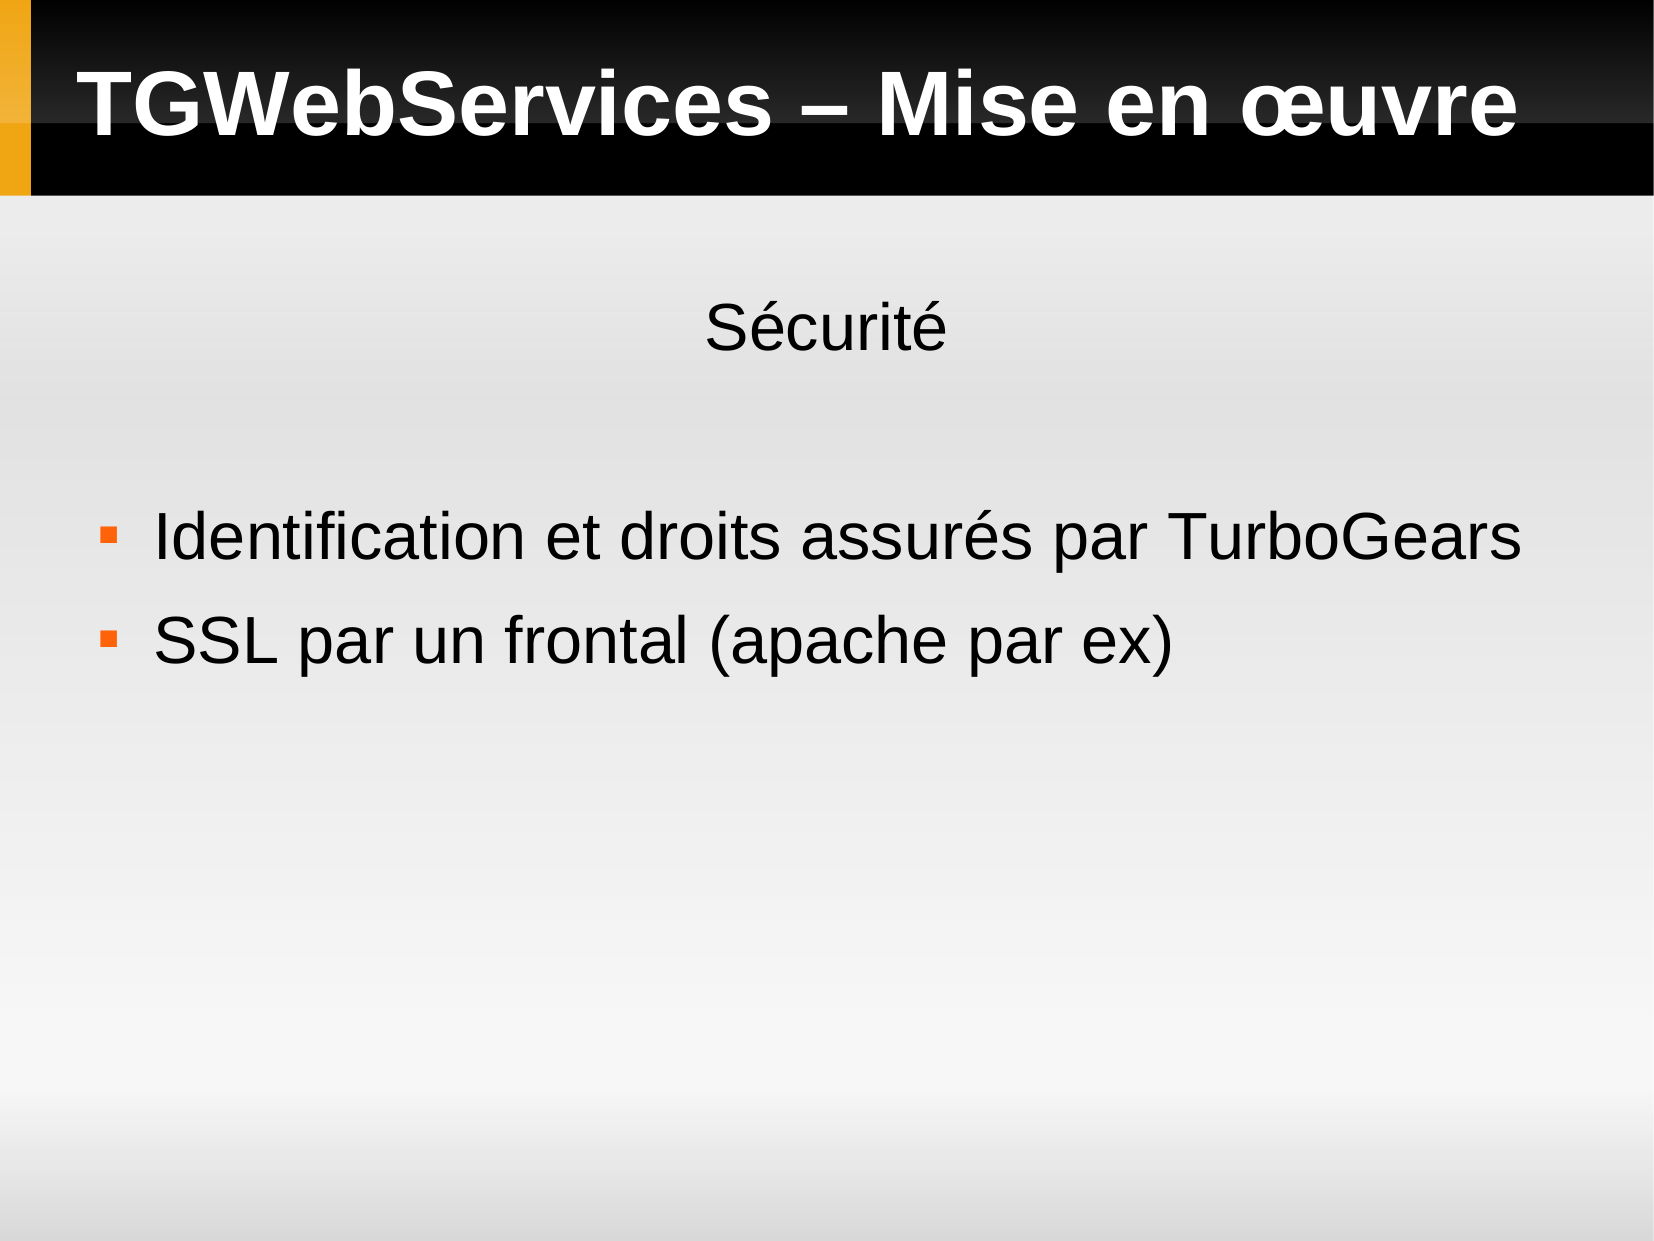

# TGWebServices – Mise en œuvre
Sécurité
Identification et droits assurés par TurboGears
SSL par un frontal (apache par ex)